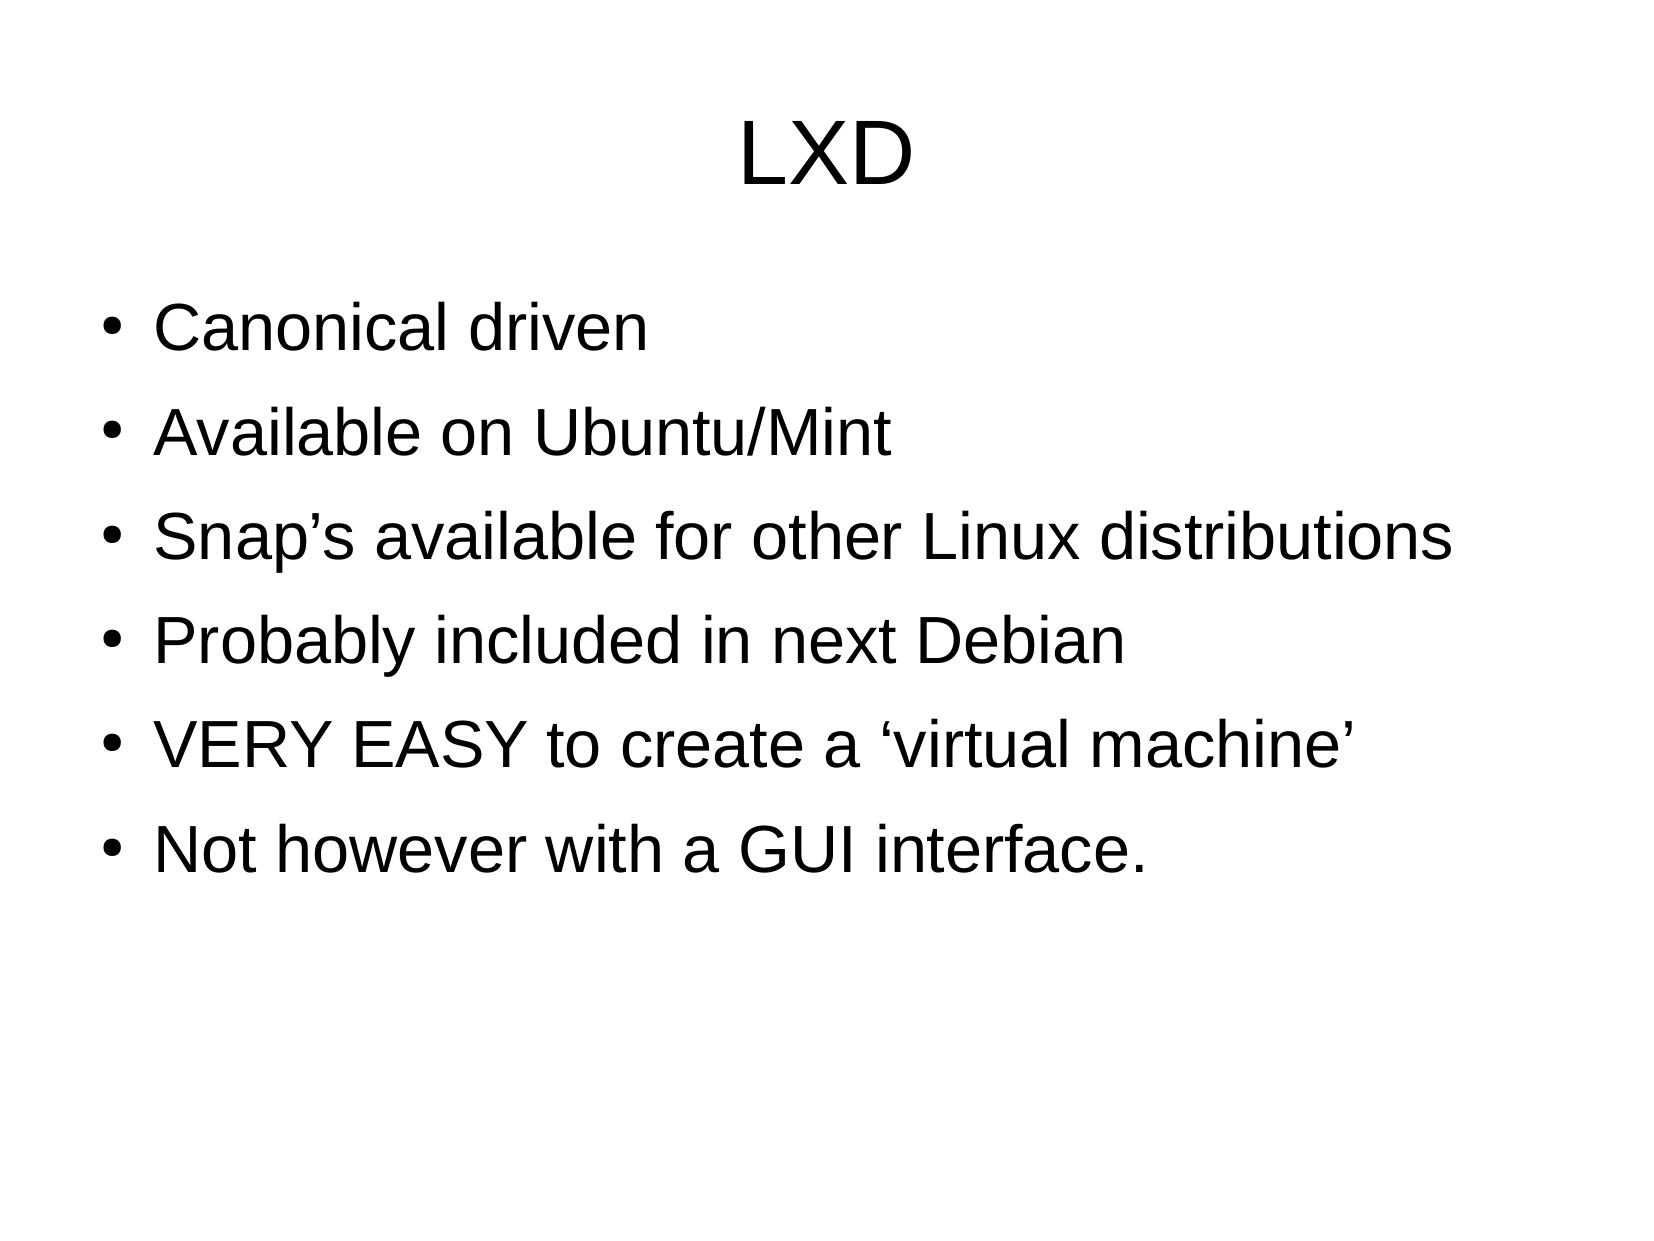

# LXD
Canonical driven
Available on Ubuntu/Mint
Snap’s available for other Linux distributions
Probably included in next Debian
VERY EASY to create a ‘virtual machine’
Not however with a GUI interface.